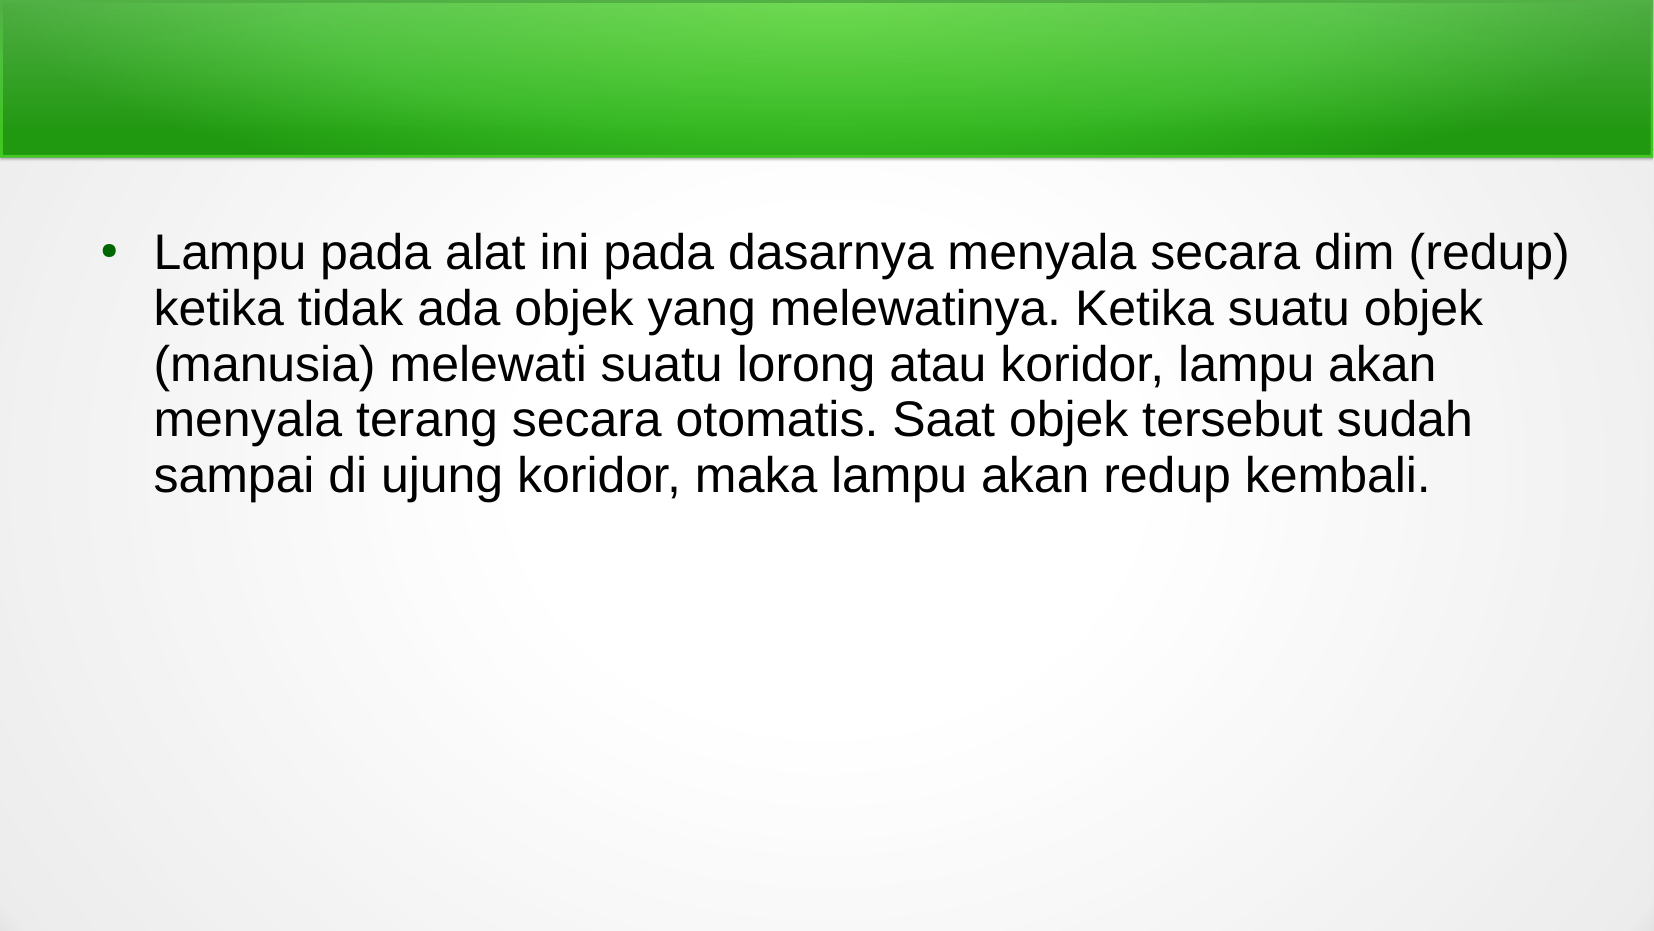

#
Lampu pada alat ini pada dasarnya menyala secara dim (redup) ketika tidak ada objek yang melewatinya. Ketika suatu objek (manusia) melewati suatu lorong atau koridor, lampu akan menyala terang secara otomatis. Saat objek tersebut sudah sampai di ujung koridor, maka lampu akan redup kembali.